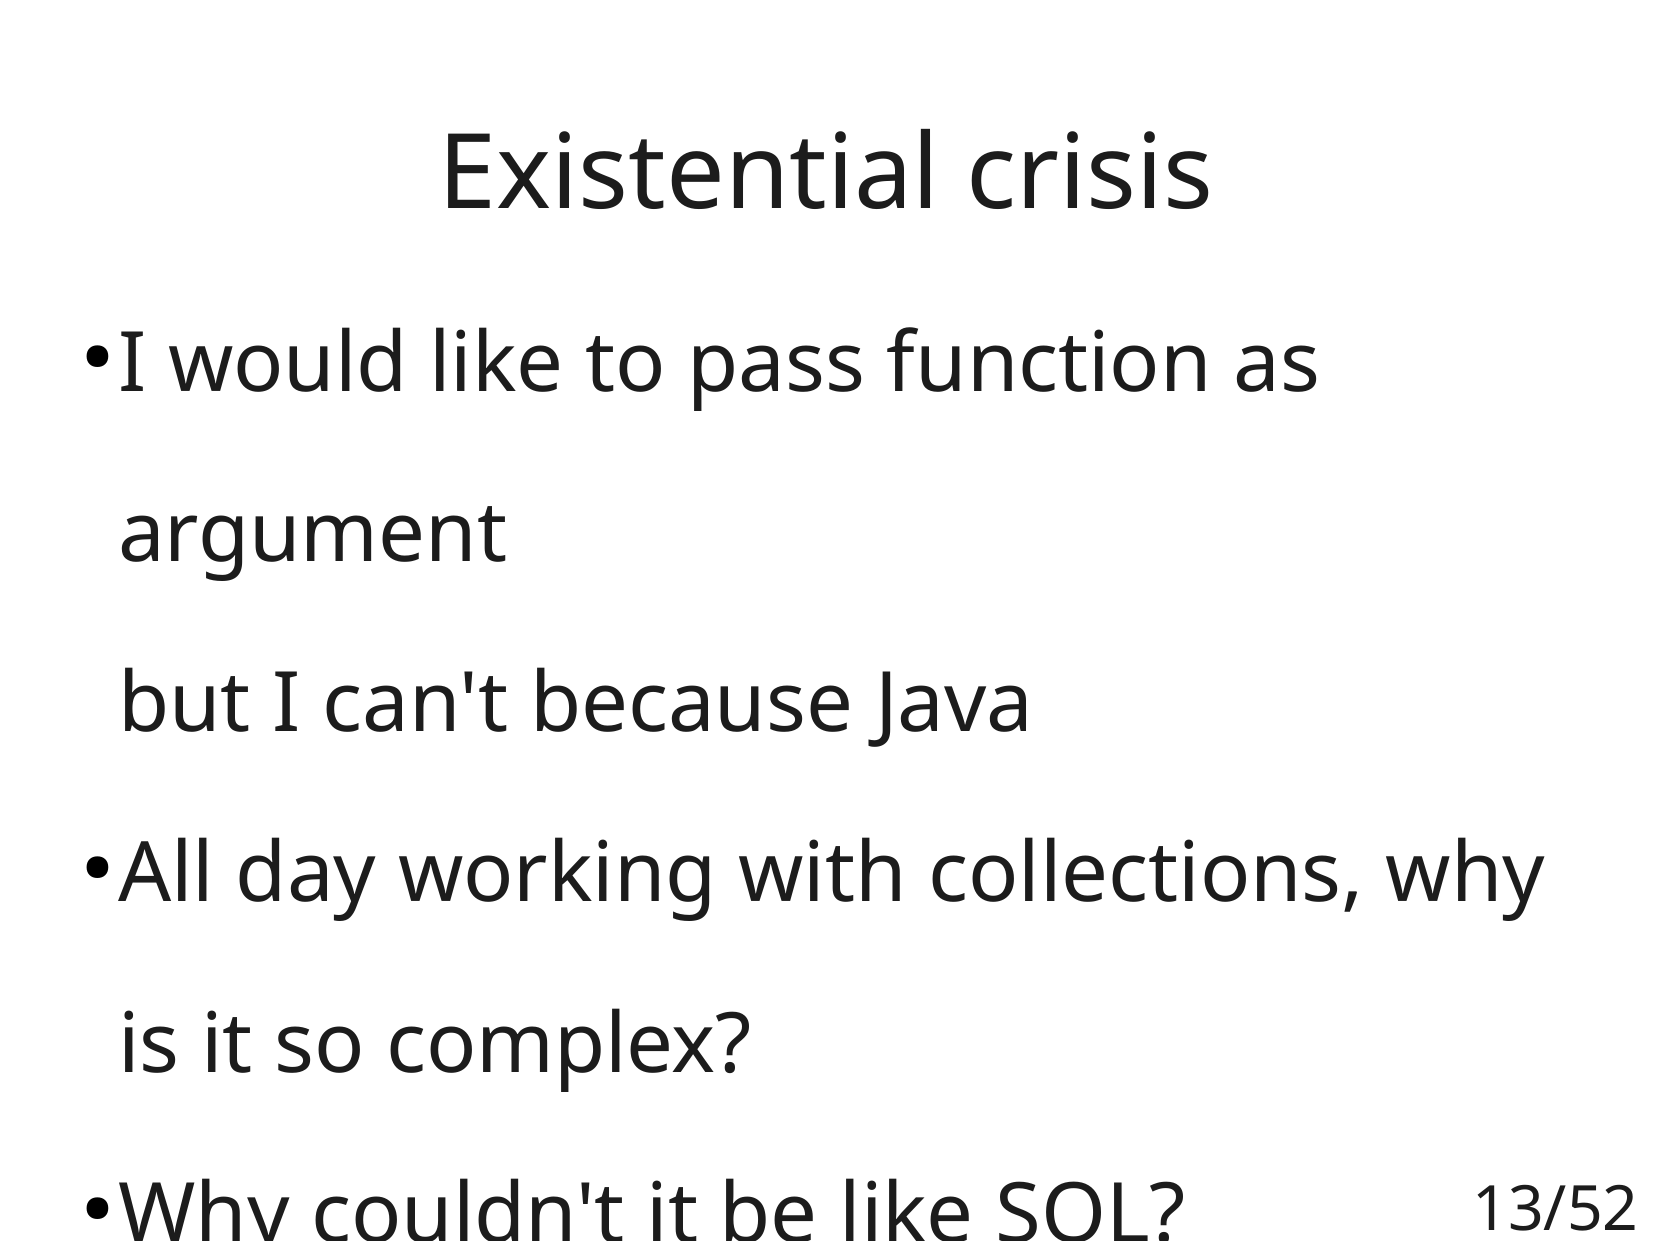

# Existential crisis
I would like to pass function as argument
but I can't because Java
All day working with collections, why is it so complex?
Why couldn't it be like SQL?